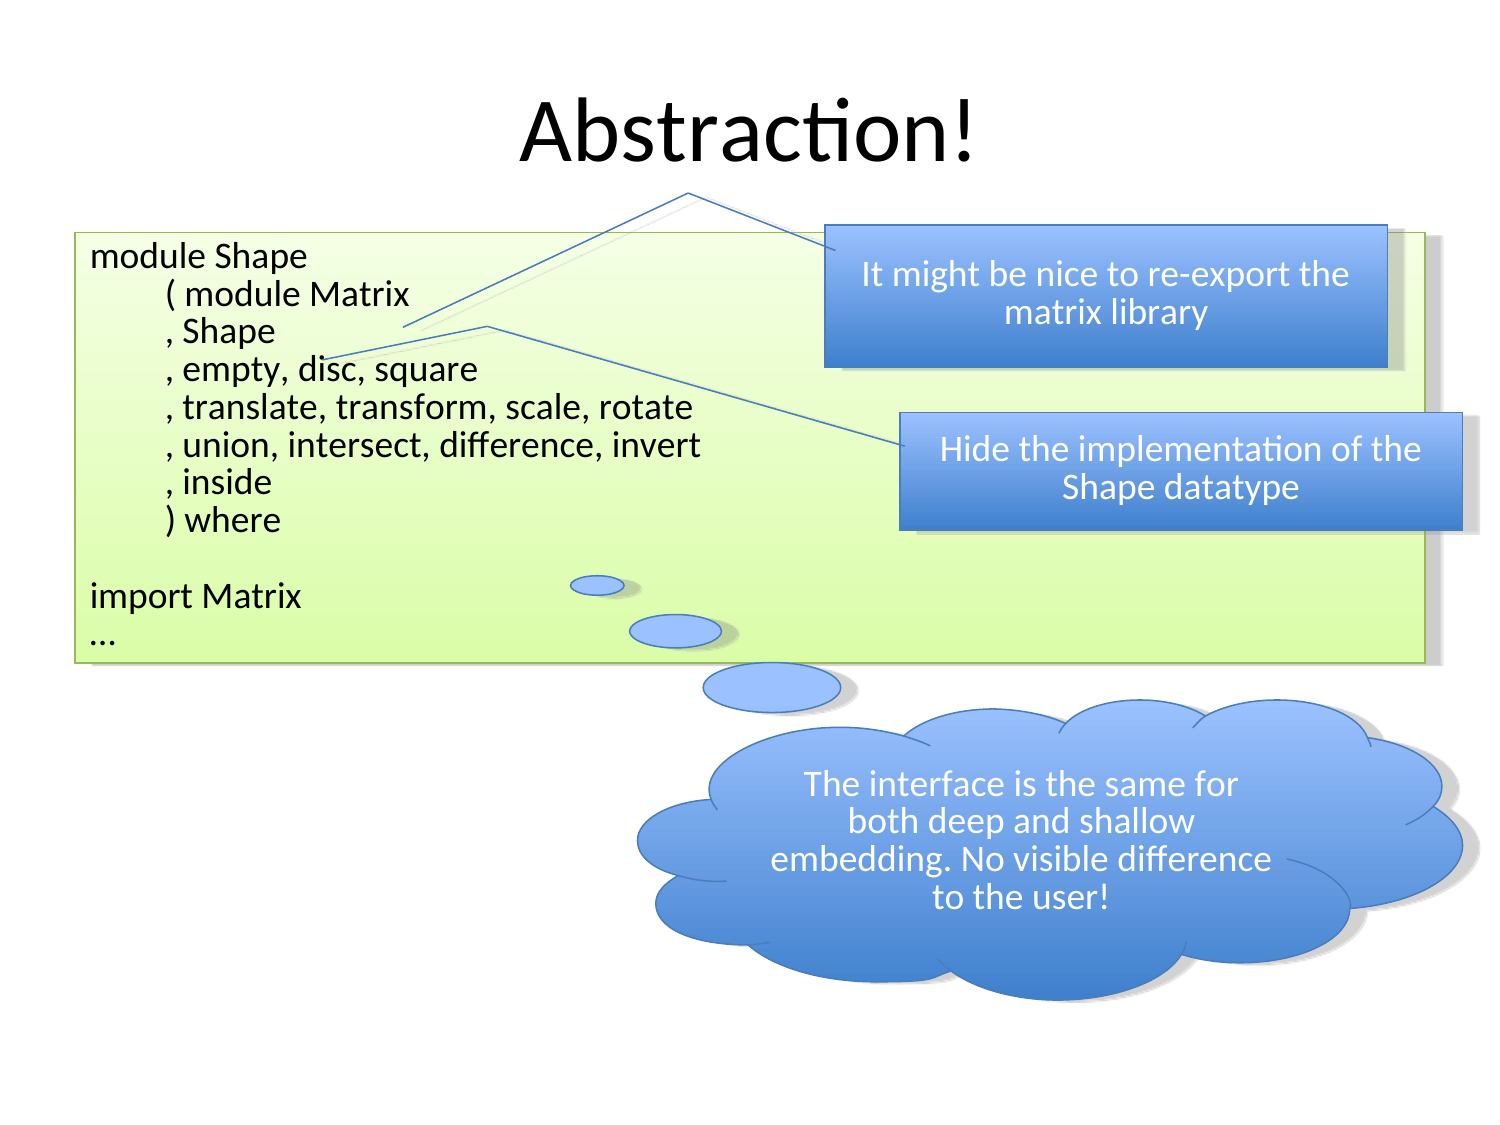

# Abstraction!
It might be nice to re-export the matrix library
module Shape
	( module Matrix
	, Shape
	, empty, disc, square
	, translate, transform, scale, rotate
	, union, intersect, difference, invert
	, inside
	) where
import Matrix
…
Hide the implementation of the Shape datatype
The interface is the same for both deep and shallow embedding. No visible difference to the user!